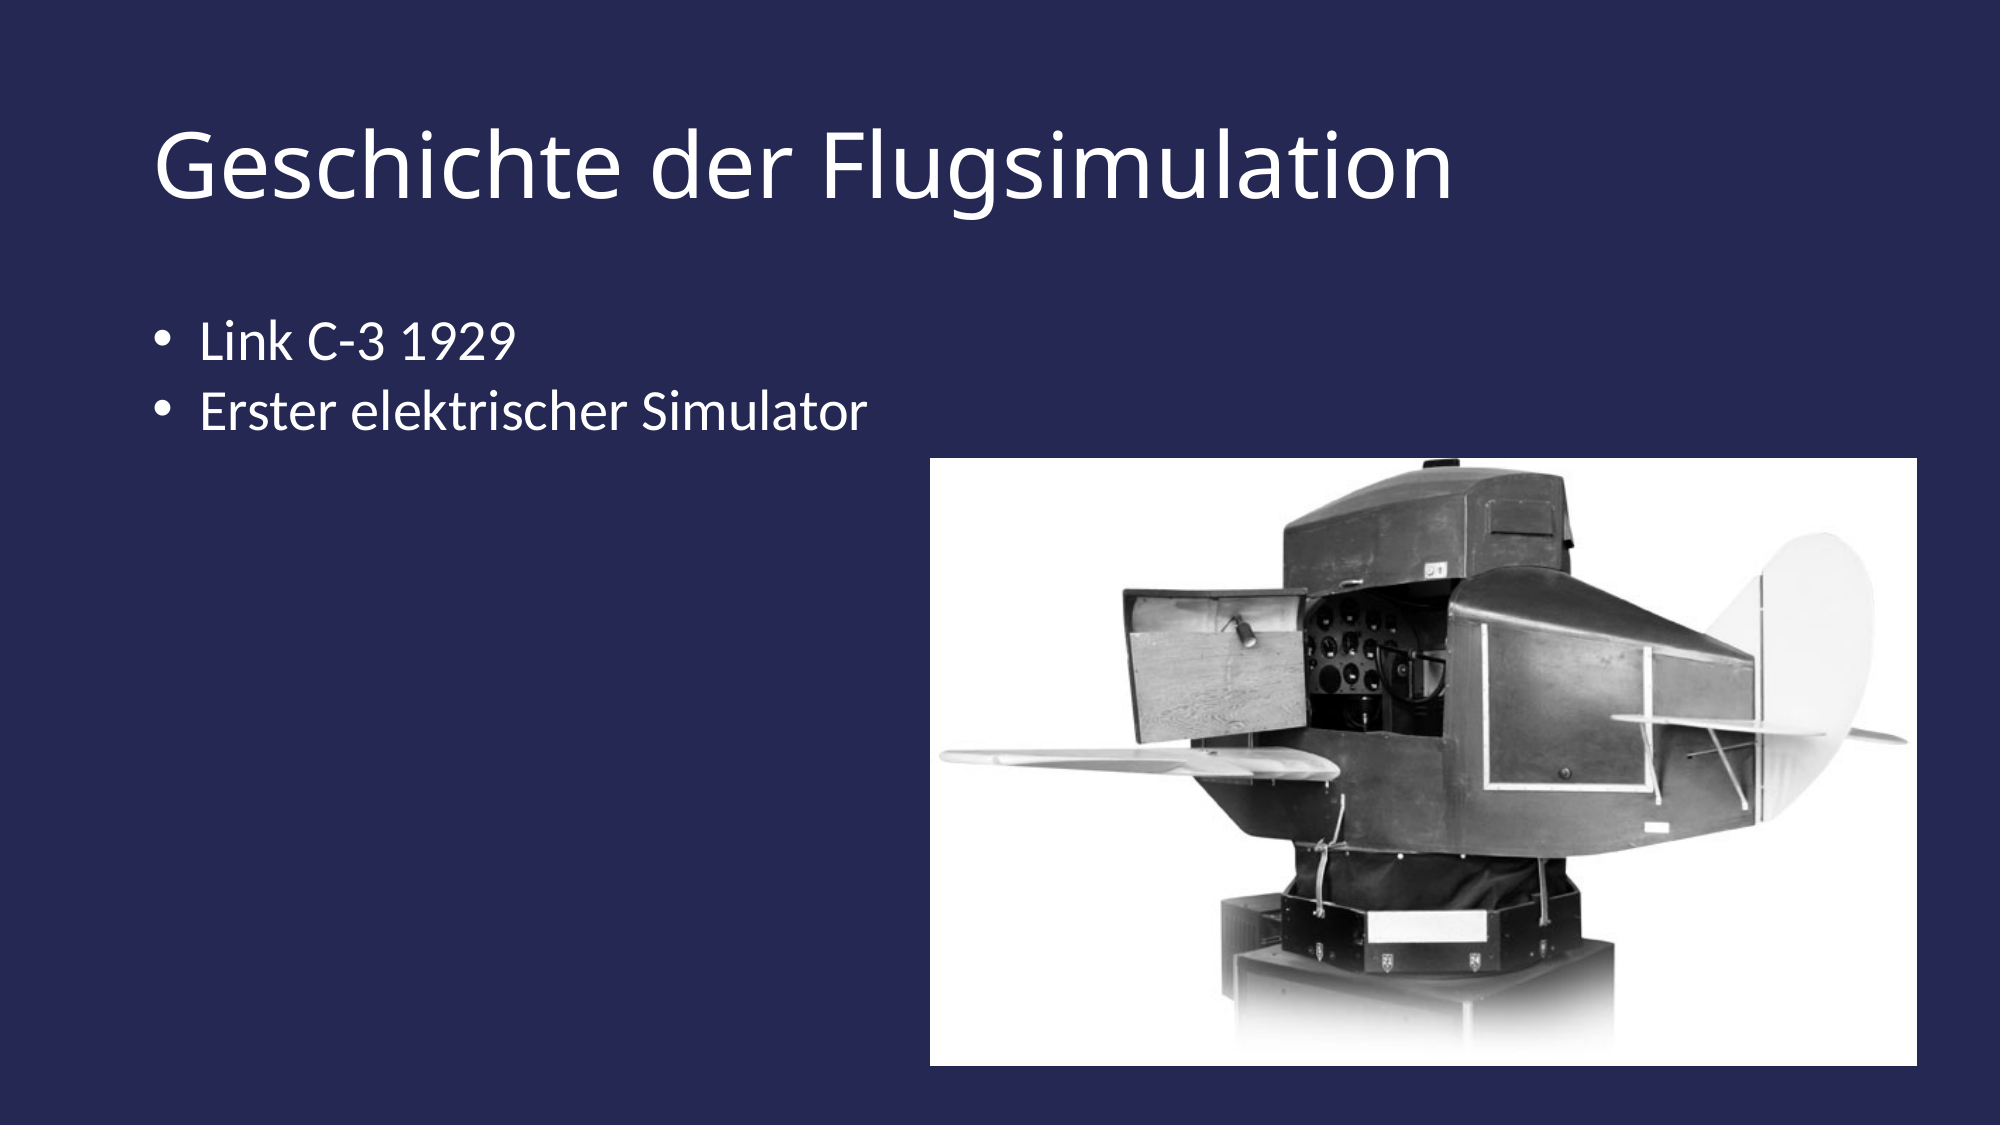

# Geschichte der Flugsimulation
Link C-3 1929
Erster elektrischer Simulator